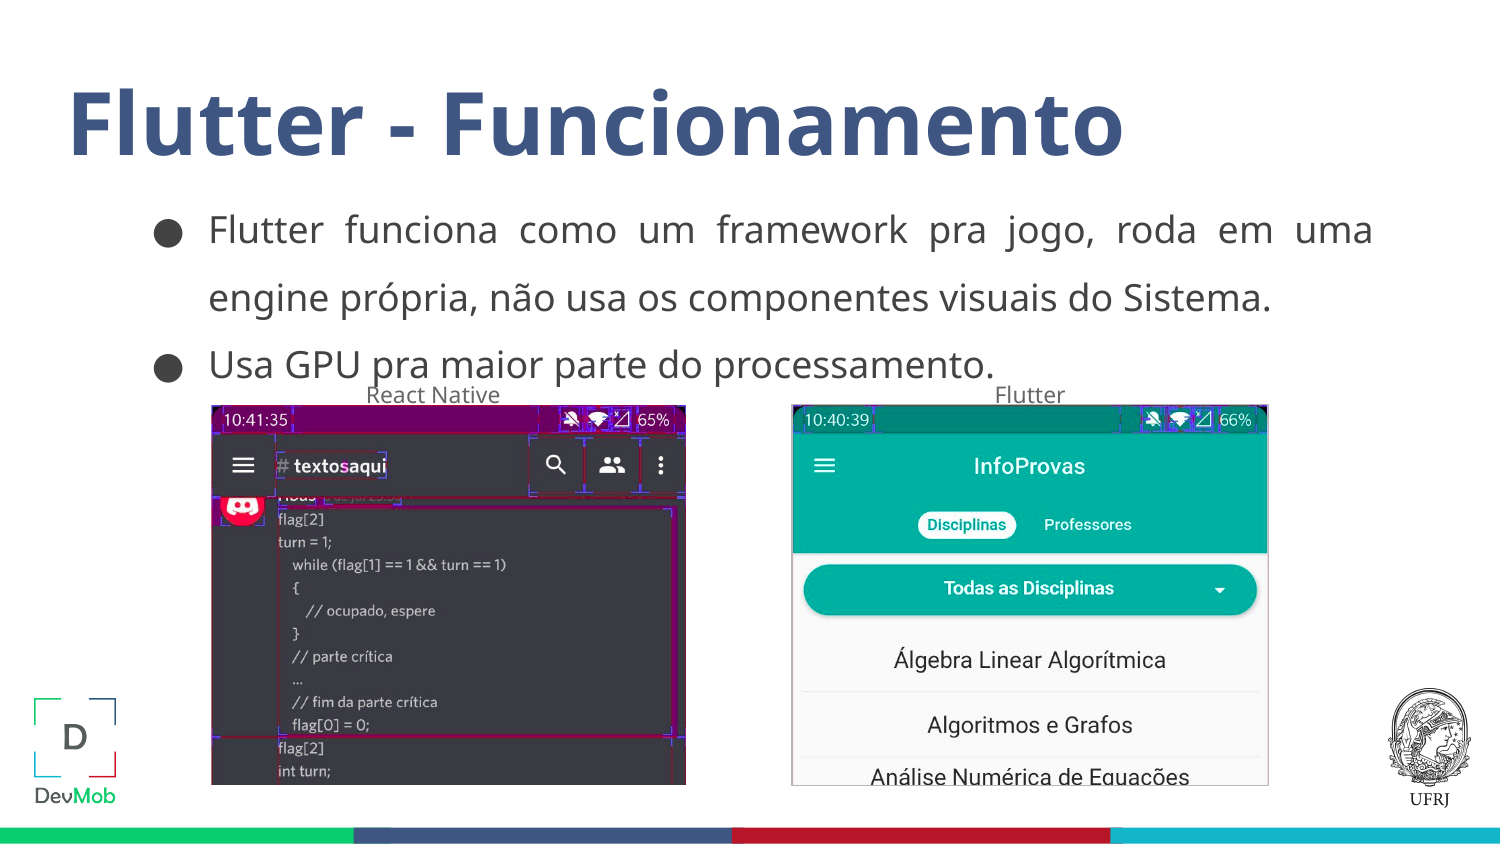

# Flutter - Funcionamento
Flutter funciona como um framework pra jogo, roda em uma engine própria, não usa os componentes visuais do Sistema.
Usa GPU pra maior parte do processamento.
React Native
Flutter